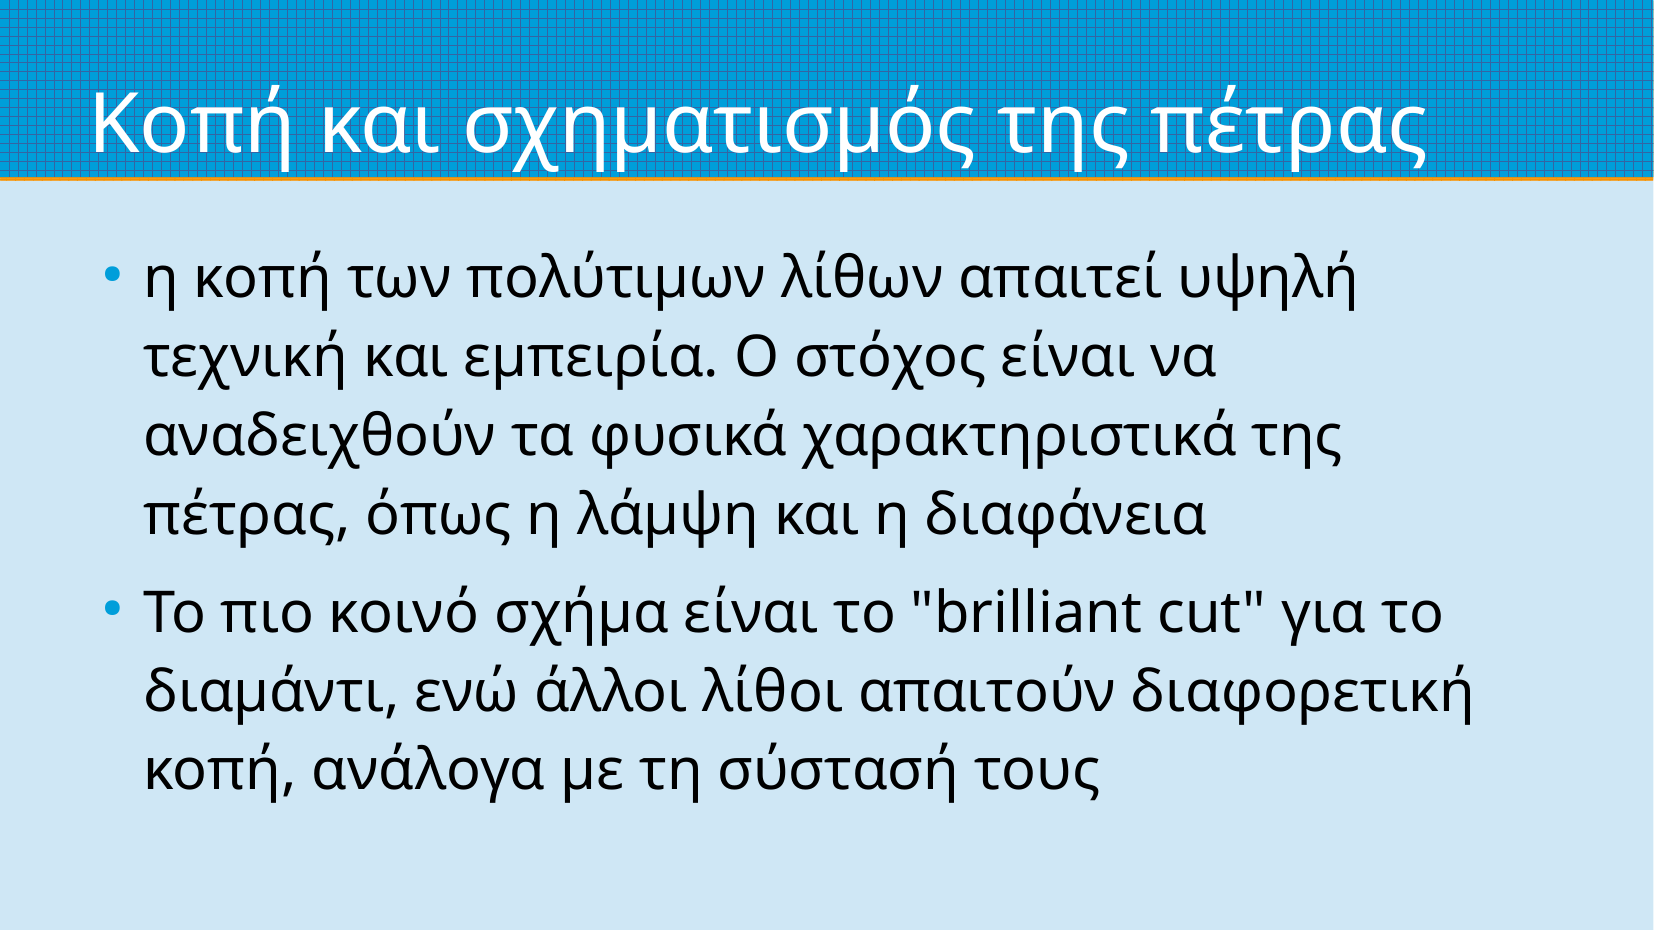

# Κοπή και σχηματισμός της πέτρας
η κοπή των πολύτιμων λίθων απαιτεί υψηλή τεχνική και εμπειρία. Ο στόχος είναι να αναδειχθούν τα φυσικά χαρακτηριστικά της πέτρας, όπως η λάμψη και η διαφάνεια
Το πιο κοινό σχήμα είναι το "brilliant cut" για το διαμάντι, ενώ άλλοι λίθοι απαιτούν διαφορετική κοπή, ανάλογα με τη σύστασή τους